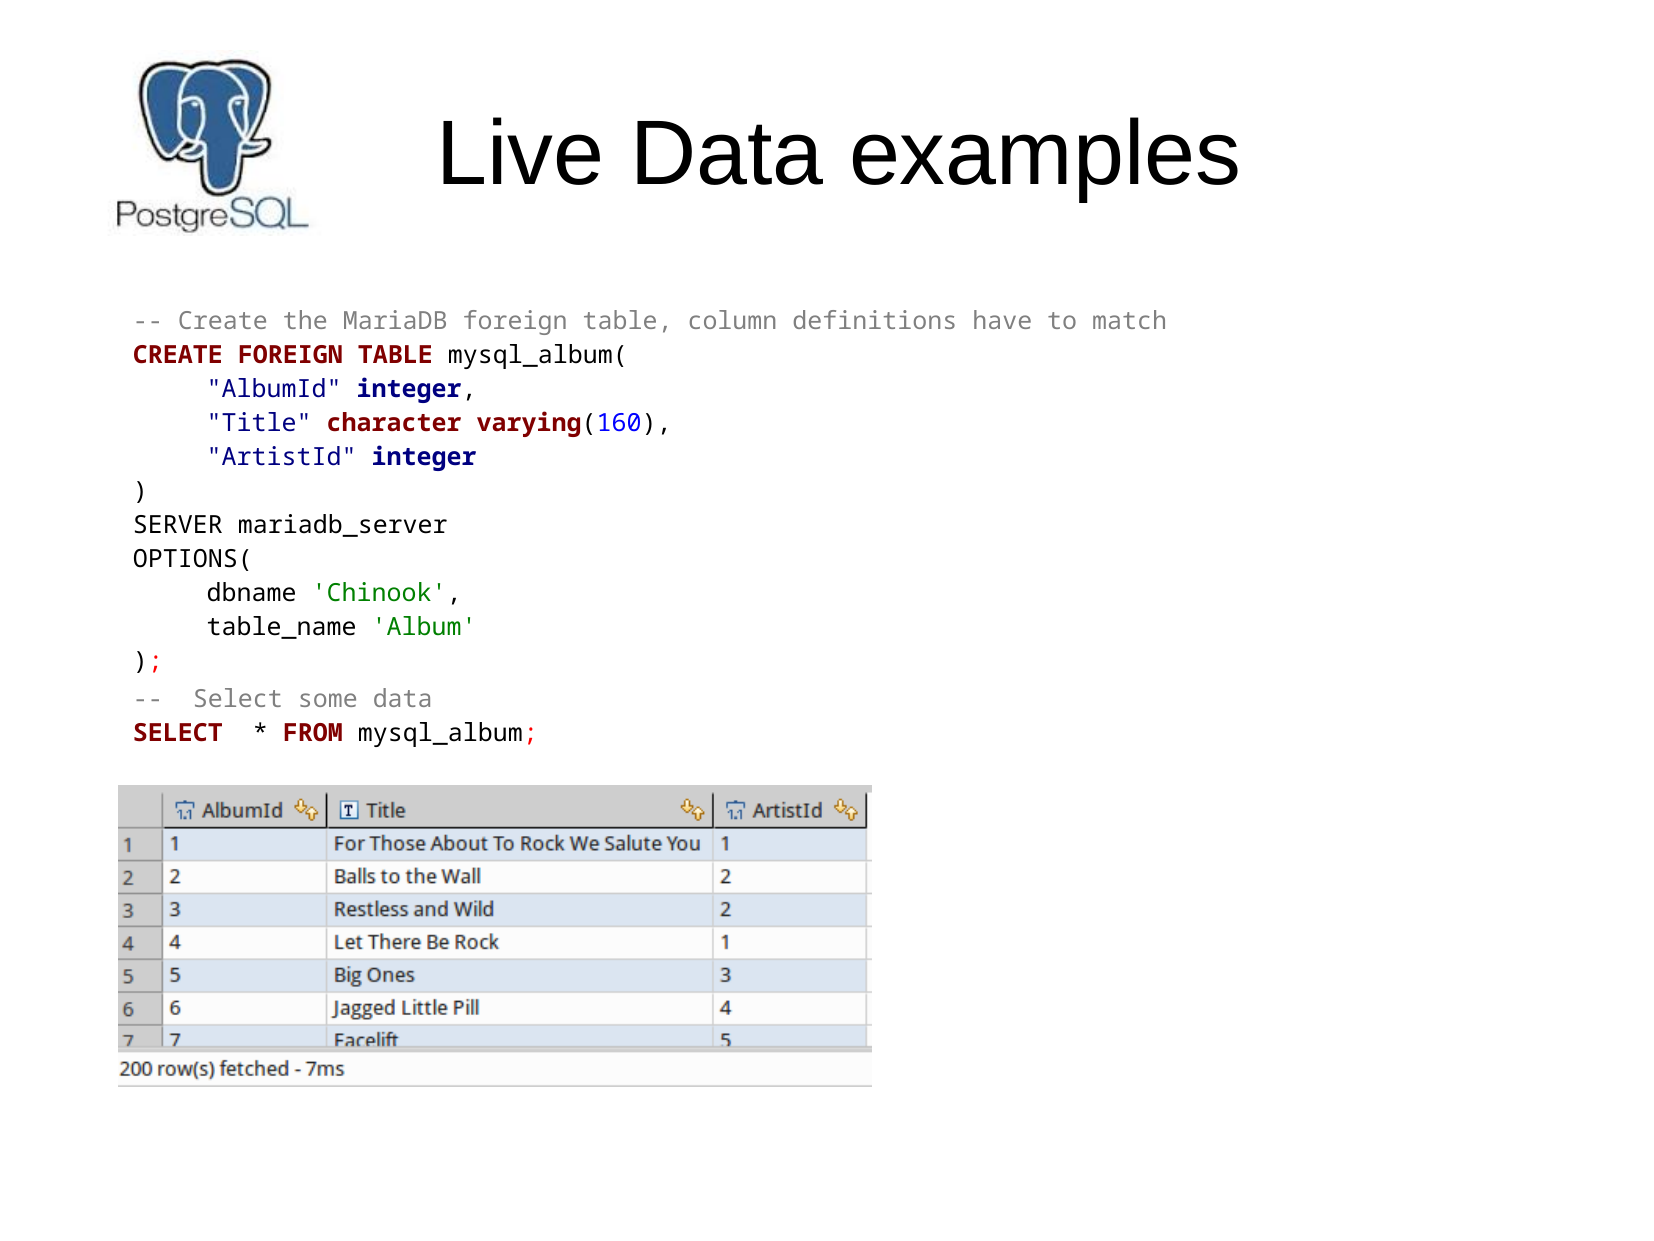

# Live Data examples
-- Create the MariaDB foreign table, column definitions have to match
CREATE FOREIGN TABLE mysql_album(
	"AlbumId" integer,
	"Title" character varying(160),
	"ArtistId" integer
)
SERVER mariadb_server
OPTIONS(
	dbname 'Chinook',
	table_name 'Album'
);
-- Select some data
SELECT * FROM mysql_album;